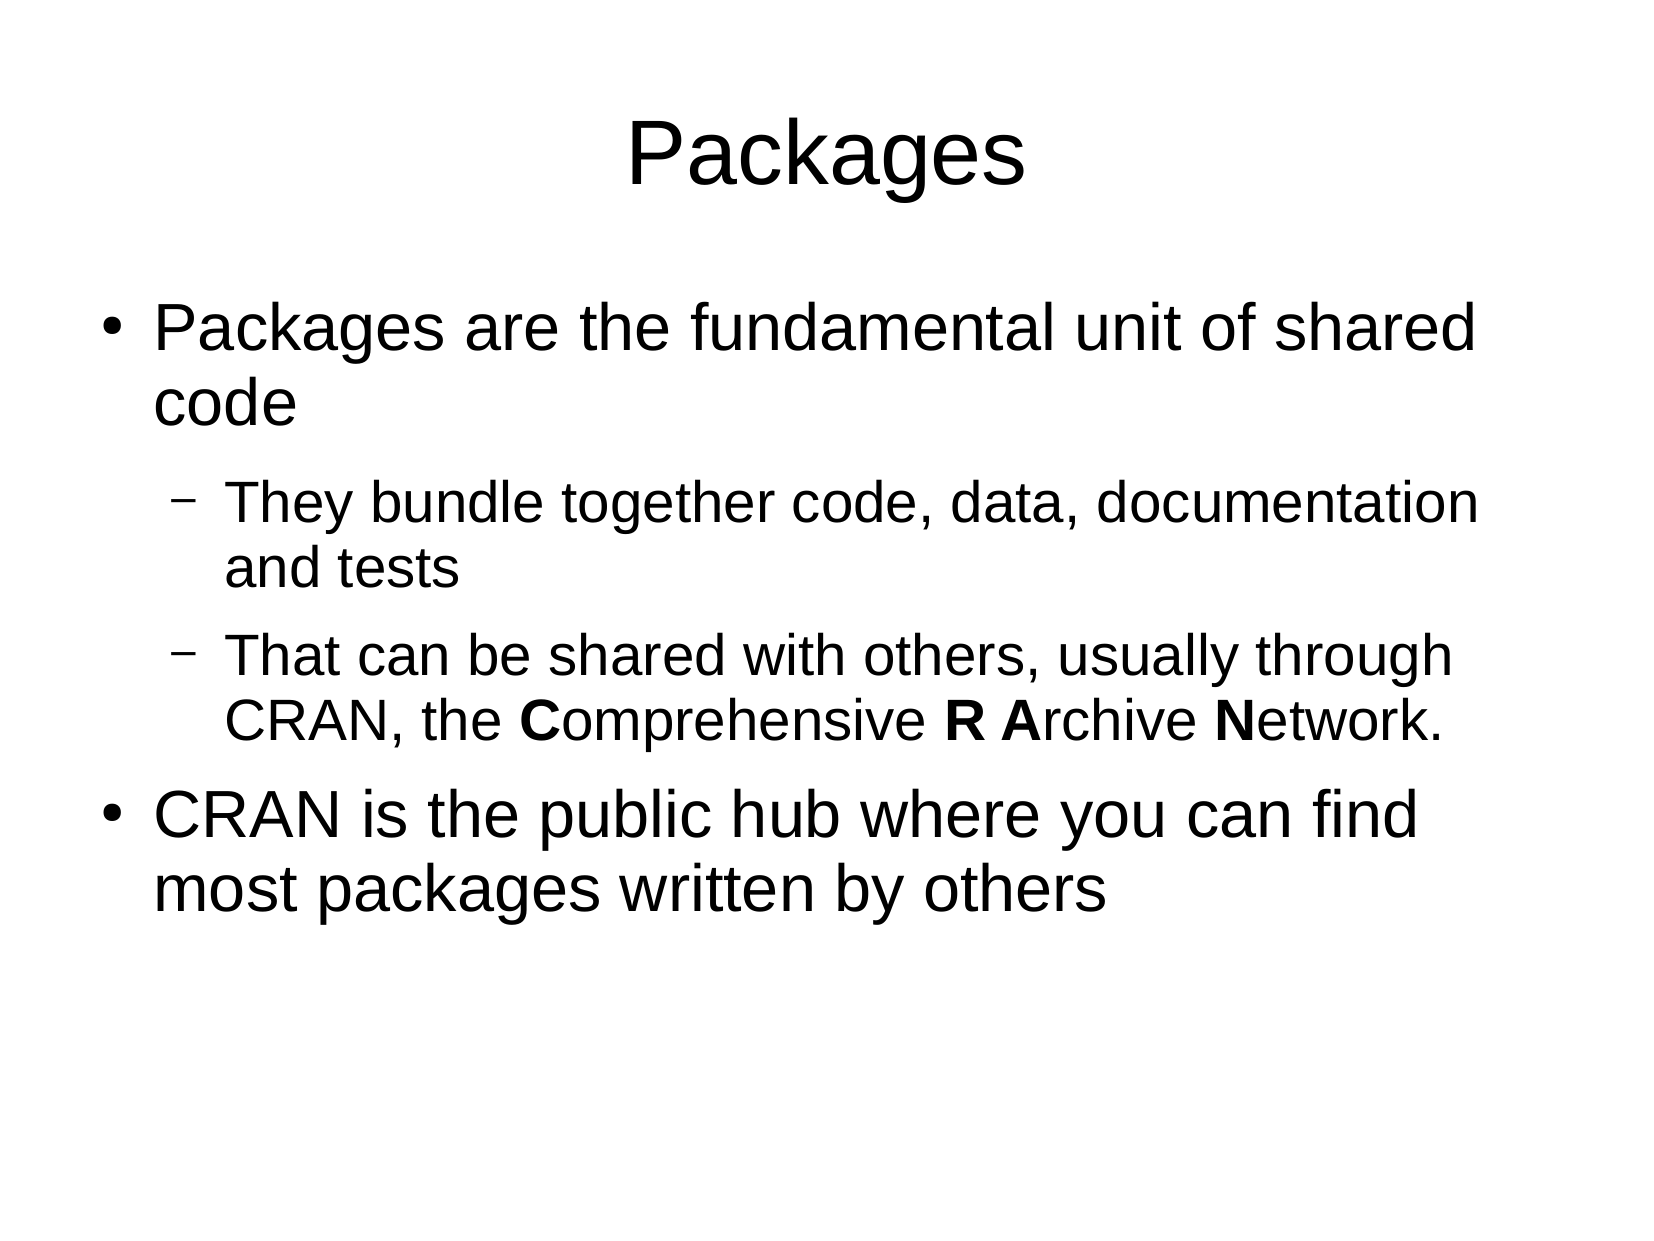

# Packages
Packages are the fundamental unit of shared code
They bundle together code, data, documentation and tests
That can be shared with others, usually through CRAN, the Comprehensive R Archive Network.
CRAN is the public hub where you can find most packages written by others